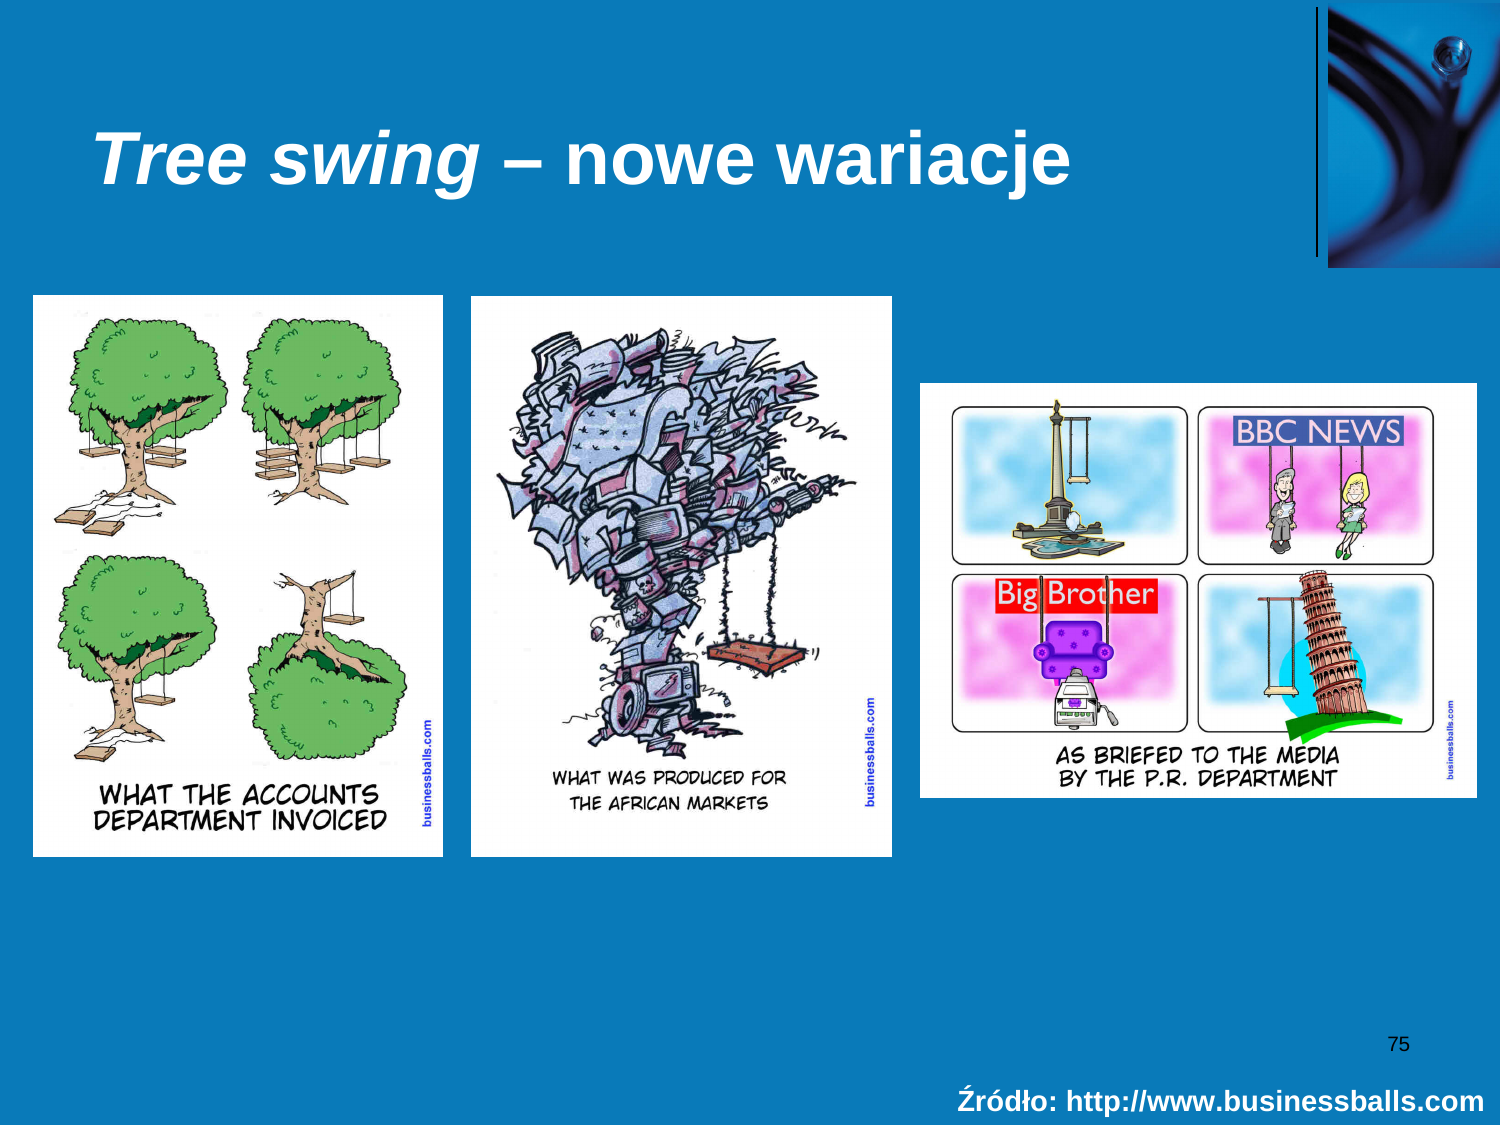

# Tree swing – nowe wariacje
75
Źródło: http://www.businessballs.com